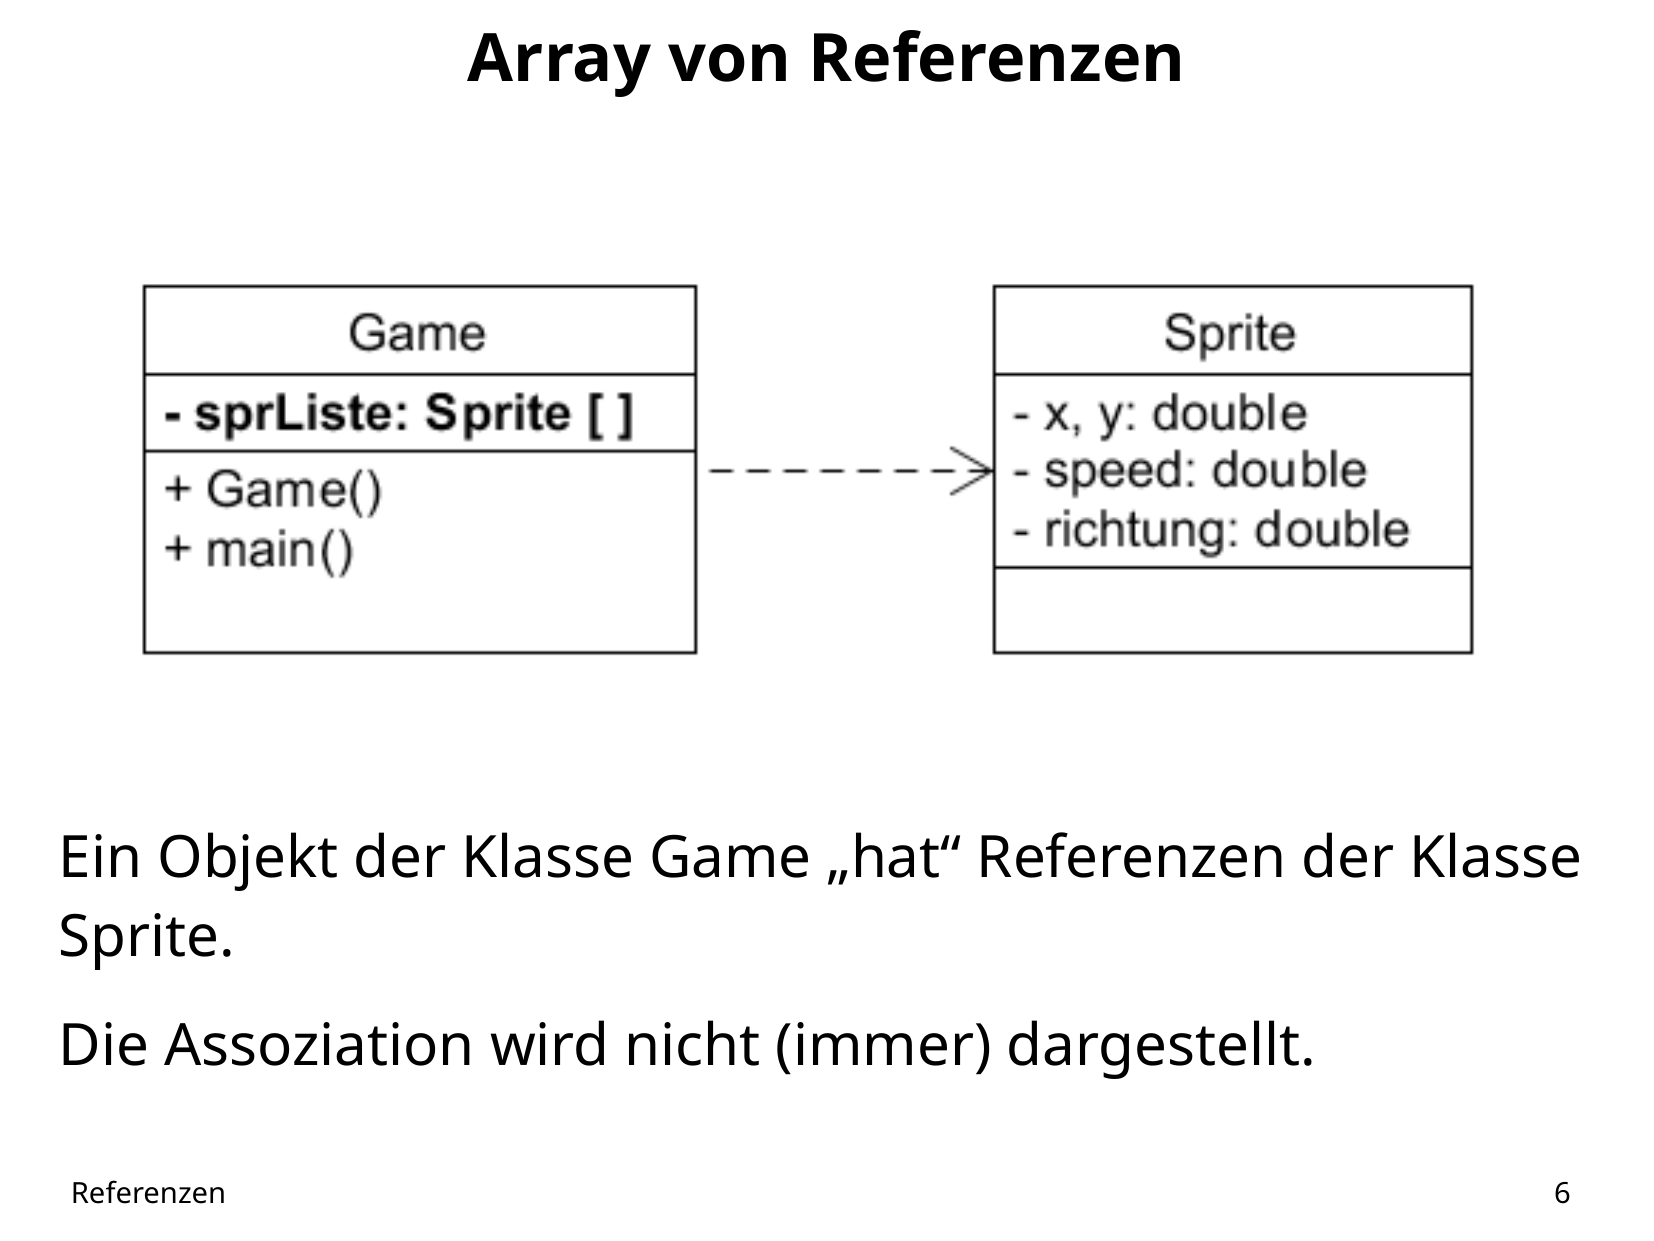

# Array von Referenzen
Ein Objekt der Klasse Game „hat“ Referenzen der Klasse Sprite.
Die Assoziation wird nicht (immer) dargestellt.
Referenzen
6